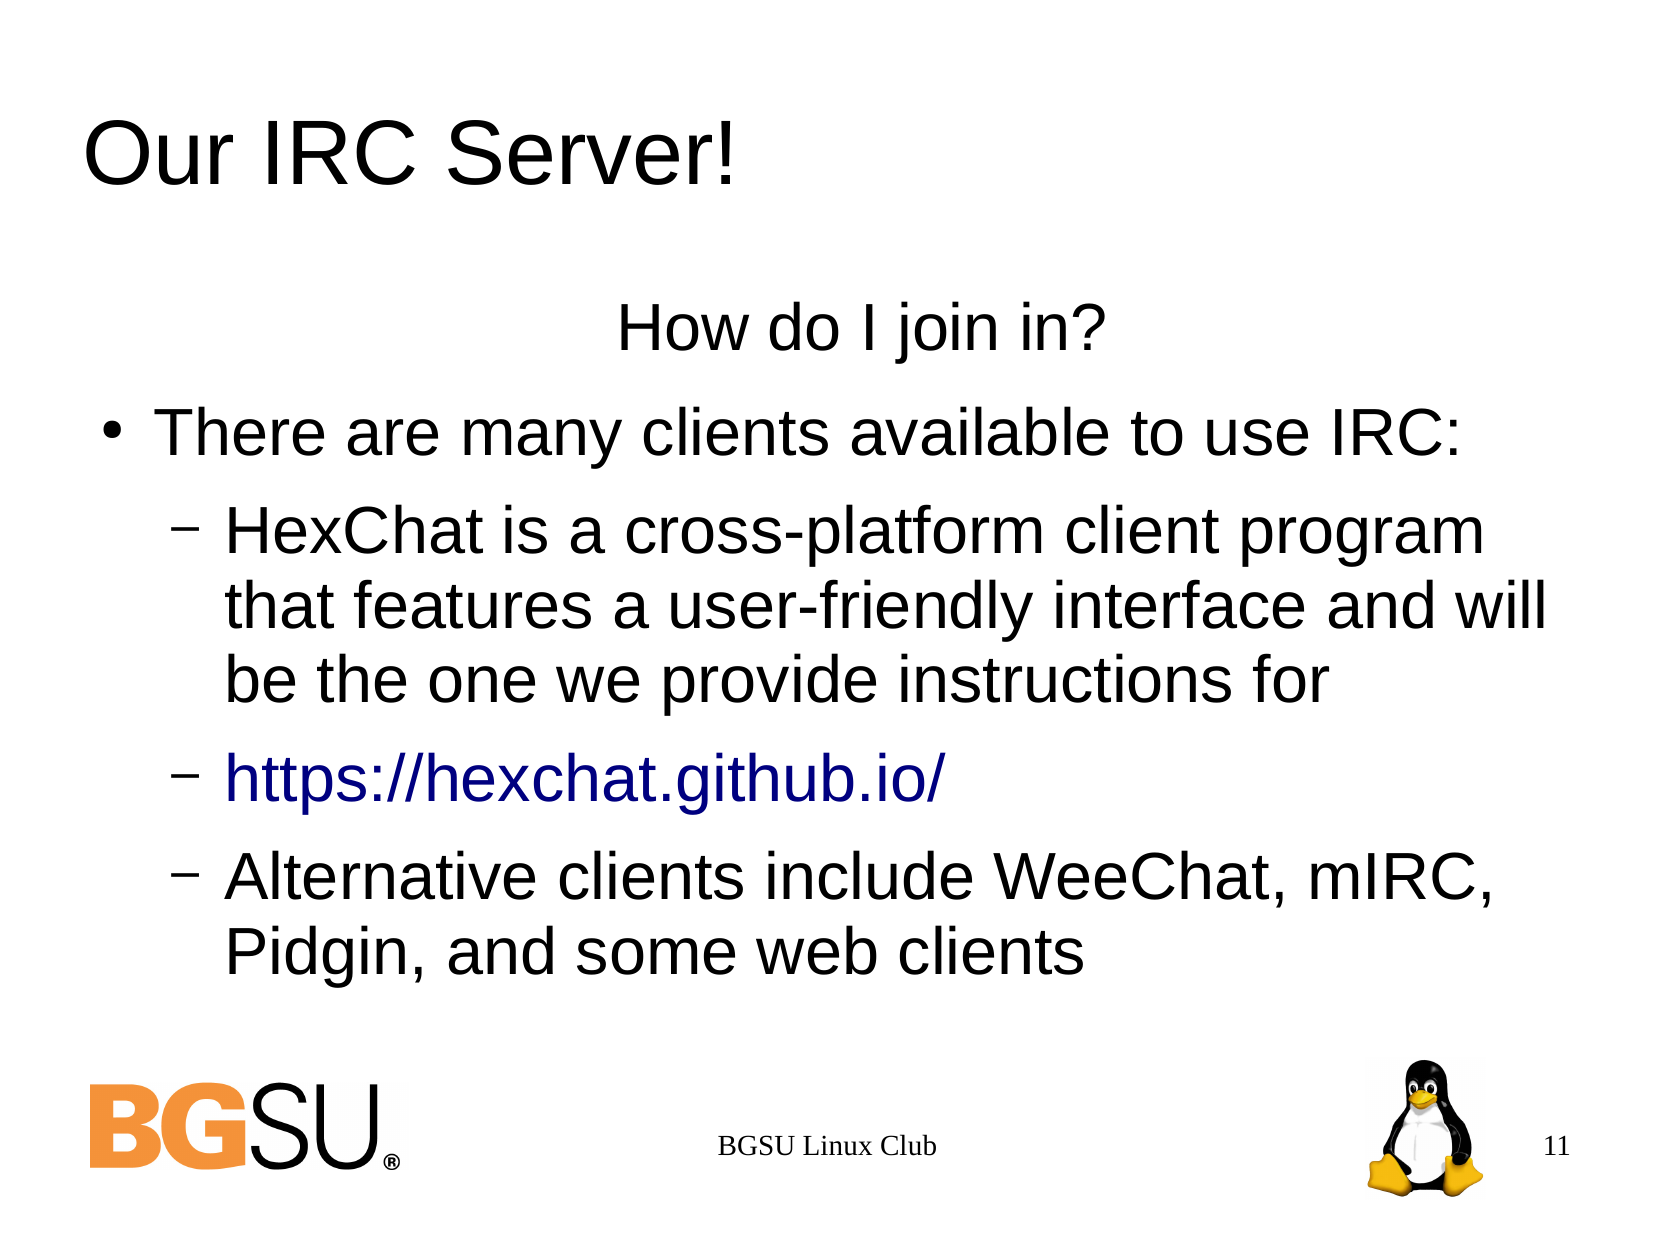

# Our IRC Server!
How do I join in?
There are many clients available to use IRC:
HexChat is a cross-platform client program that features a user-friendly interface and will be the one we provide instructions for
https://hexchat.github.io/
Alternative clients include WeeChat, mIRC, Pidgin, and some web clients
BGSU Linux Club
11